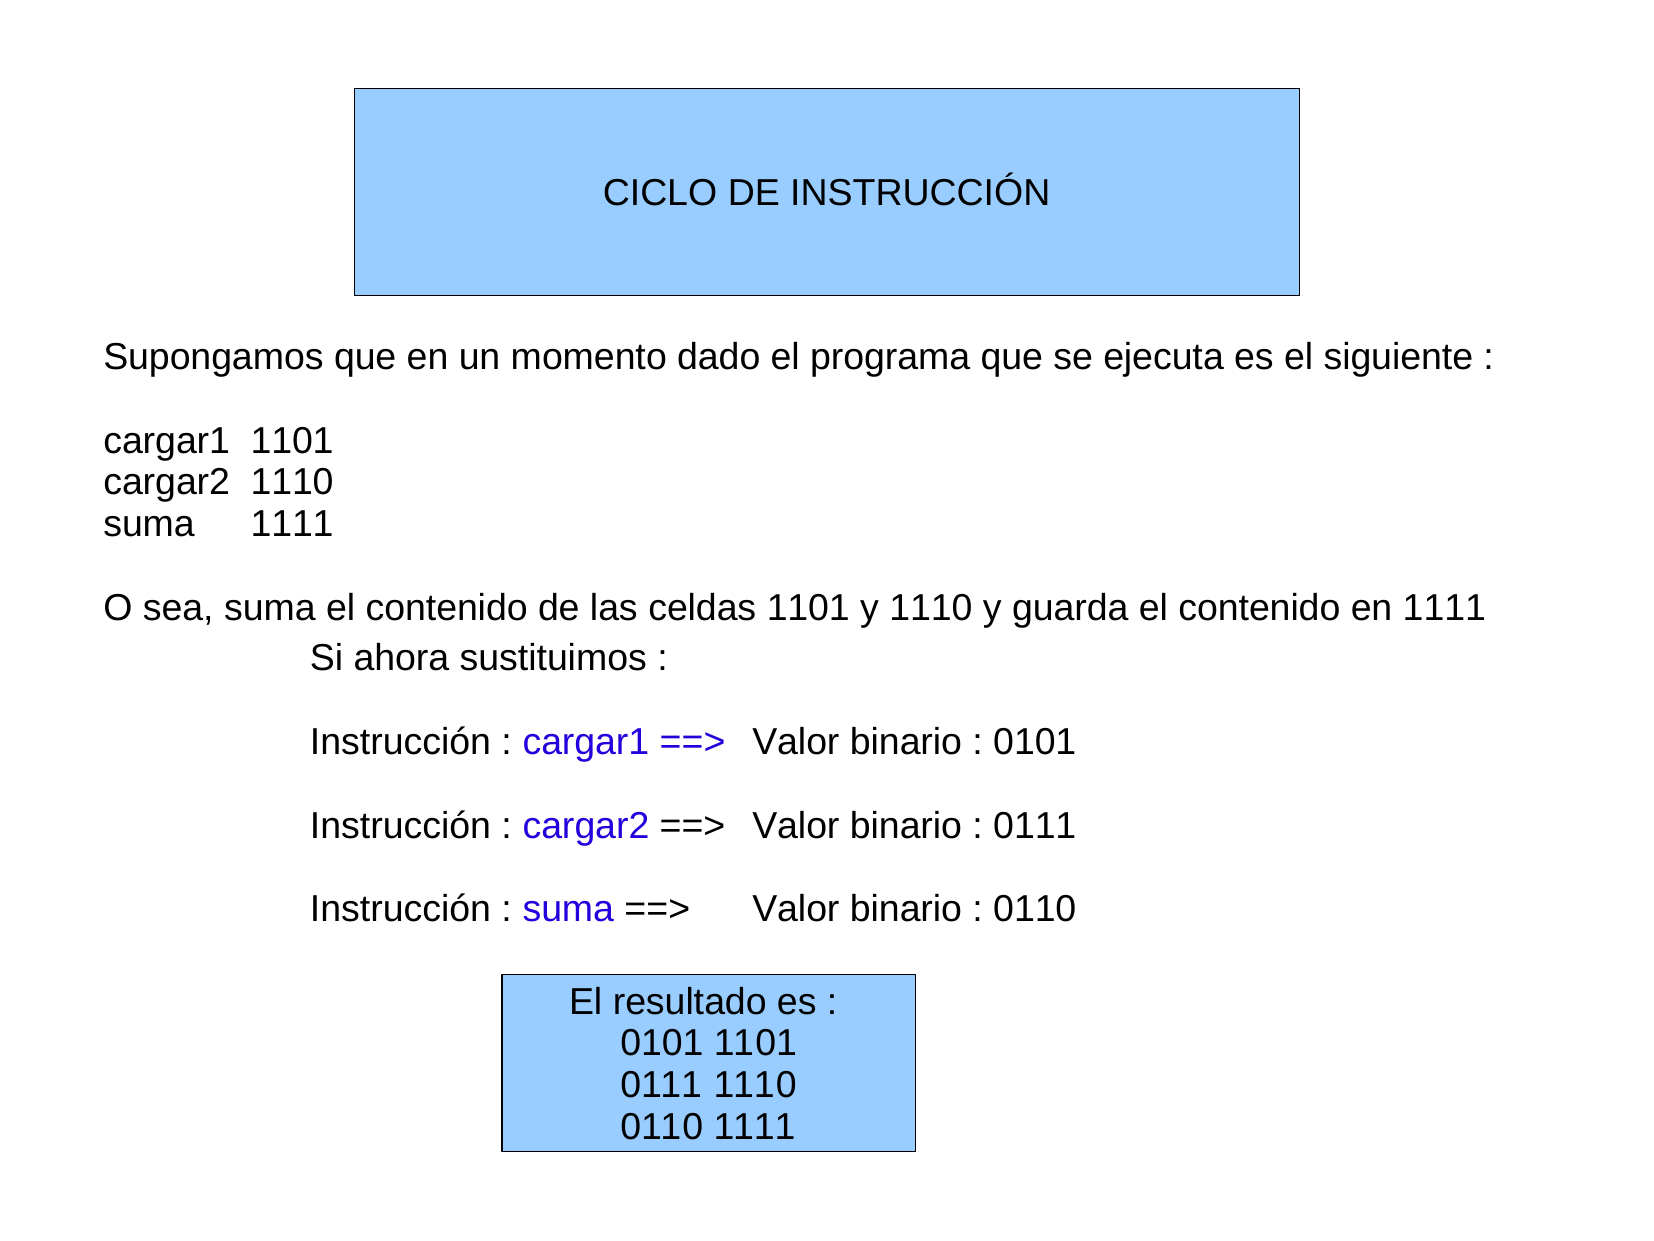

CICLO DE INSTRUCCIÓN
Supongamos que en un momento dado el programa que se ejecuta es el siguiente :
cargar1 	1101
cargar2 	1110
suma 	1111
O sea, suma el contenido de las celdas 1101 y 1110 y guarda el contenido en 1111
Si ahora sustituimos :
Instrucción : cargar1 ==> 	Valor binario : 0101
Instrucción : cargar2 ==>	Valor binario : 0111
Instrucción : suma ==> 	Valor binario : 0110
El resultado es :
0101 1101
0111 1110
0110 1111